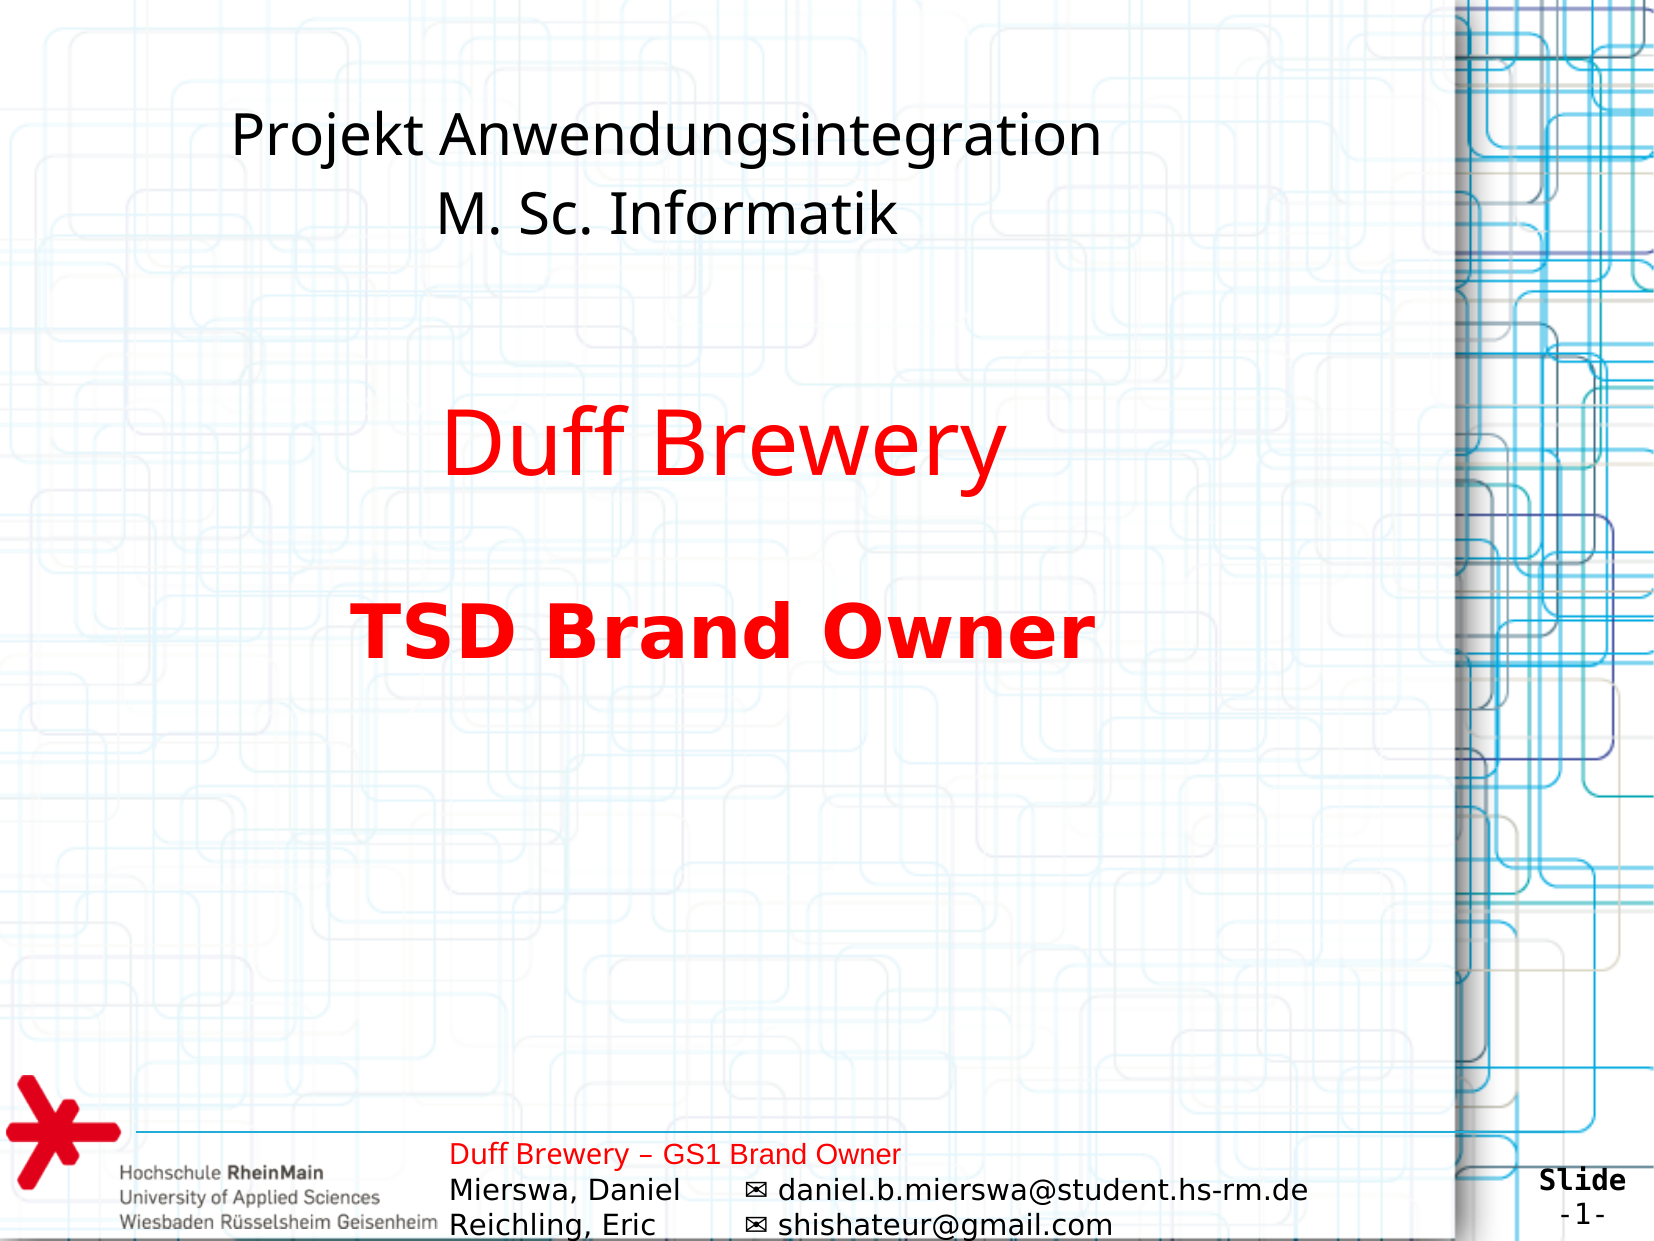

Projekt Anwendungsintegration
M. Sc. Informatik
# Duff Brewery TSD Brand Owner
1